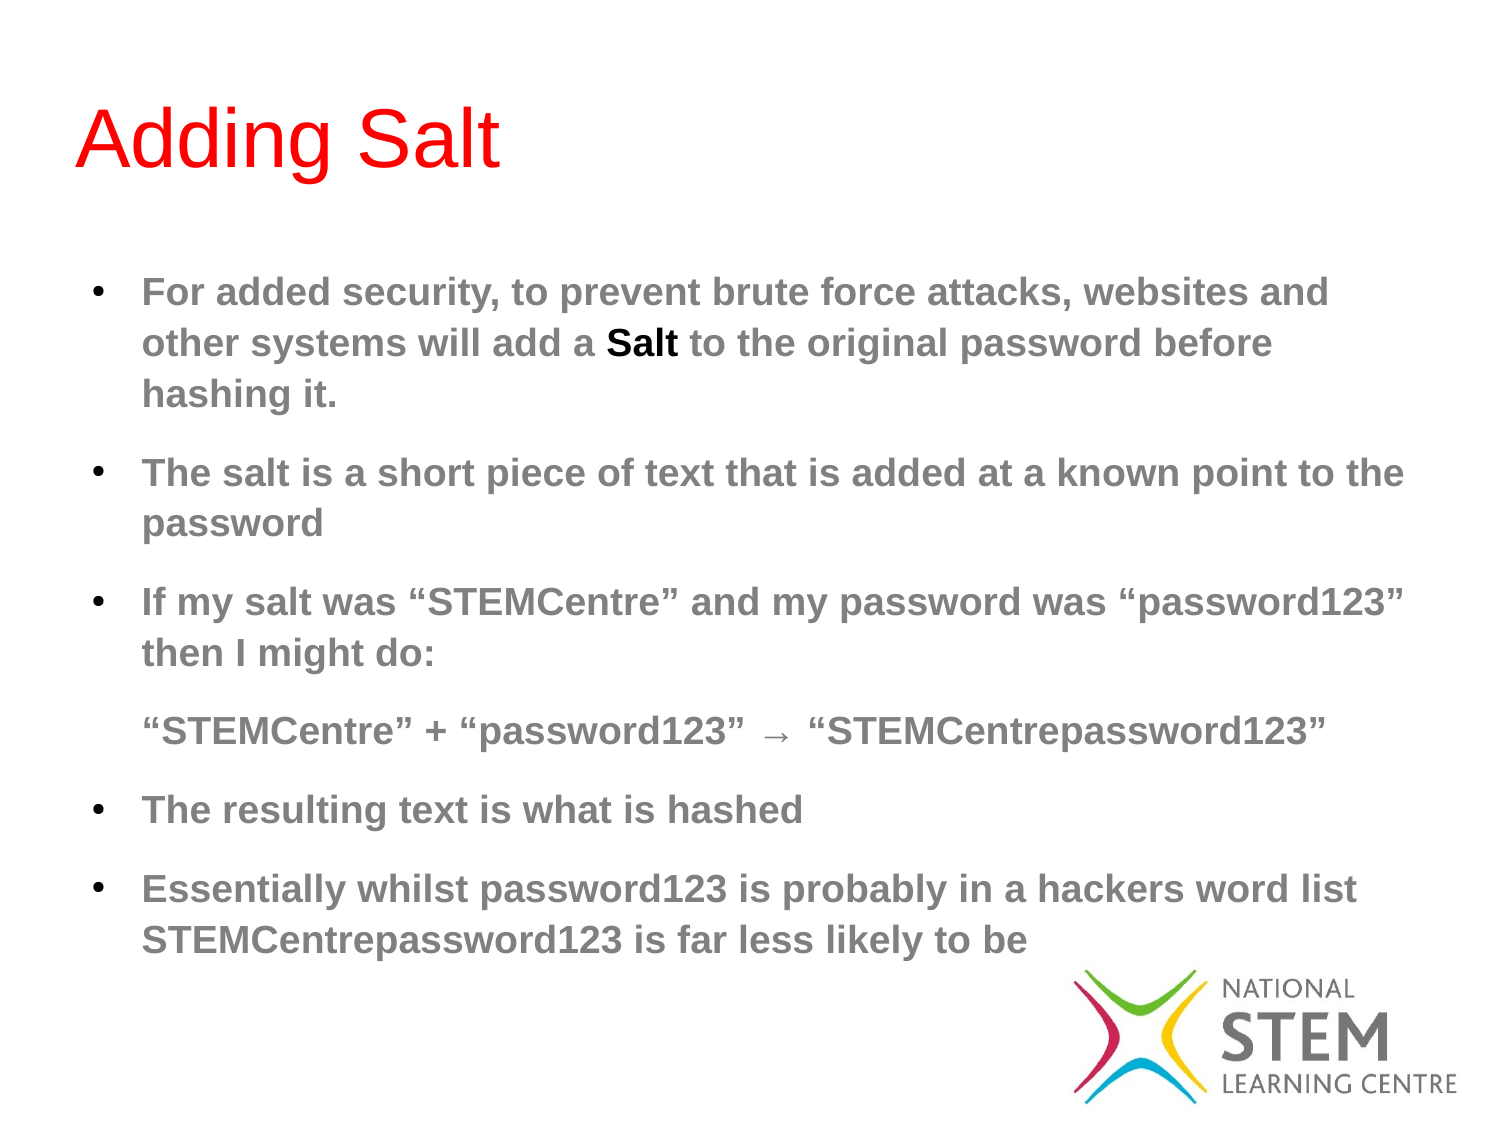

# Adding Salt
For added security, to prevent brute force attacks, websites and other systems will add a Salt to the original password before hashing it.
The salt is a short piece of text that is added at a known point to the password
If my salt was “STEMCentre” and my password was “password123” then I might do:
“STEMCentre” + “password123” → “STEMCentrepassword123”
The resulting text is what is hashed
Essentially whilst password123 is probably in a hackers word list STEMCentrepassword123 is far less likely to be